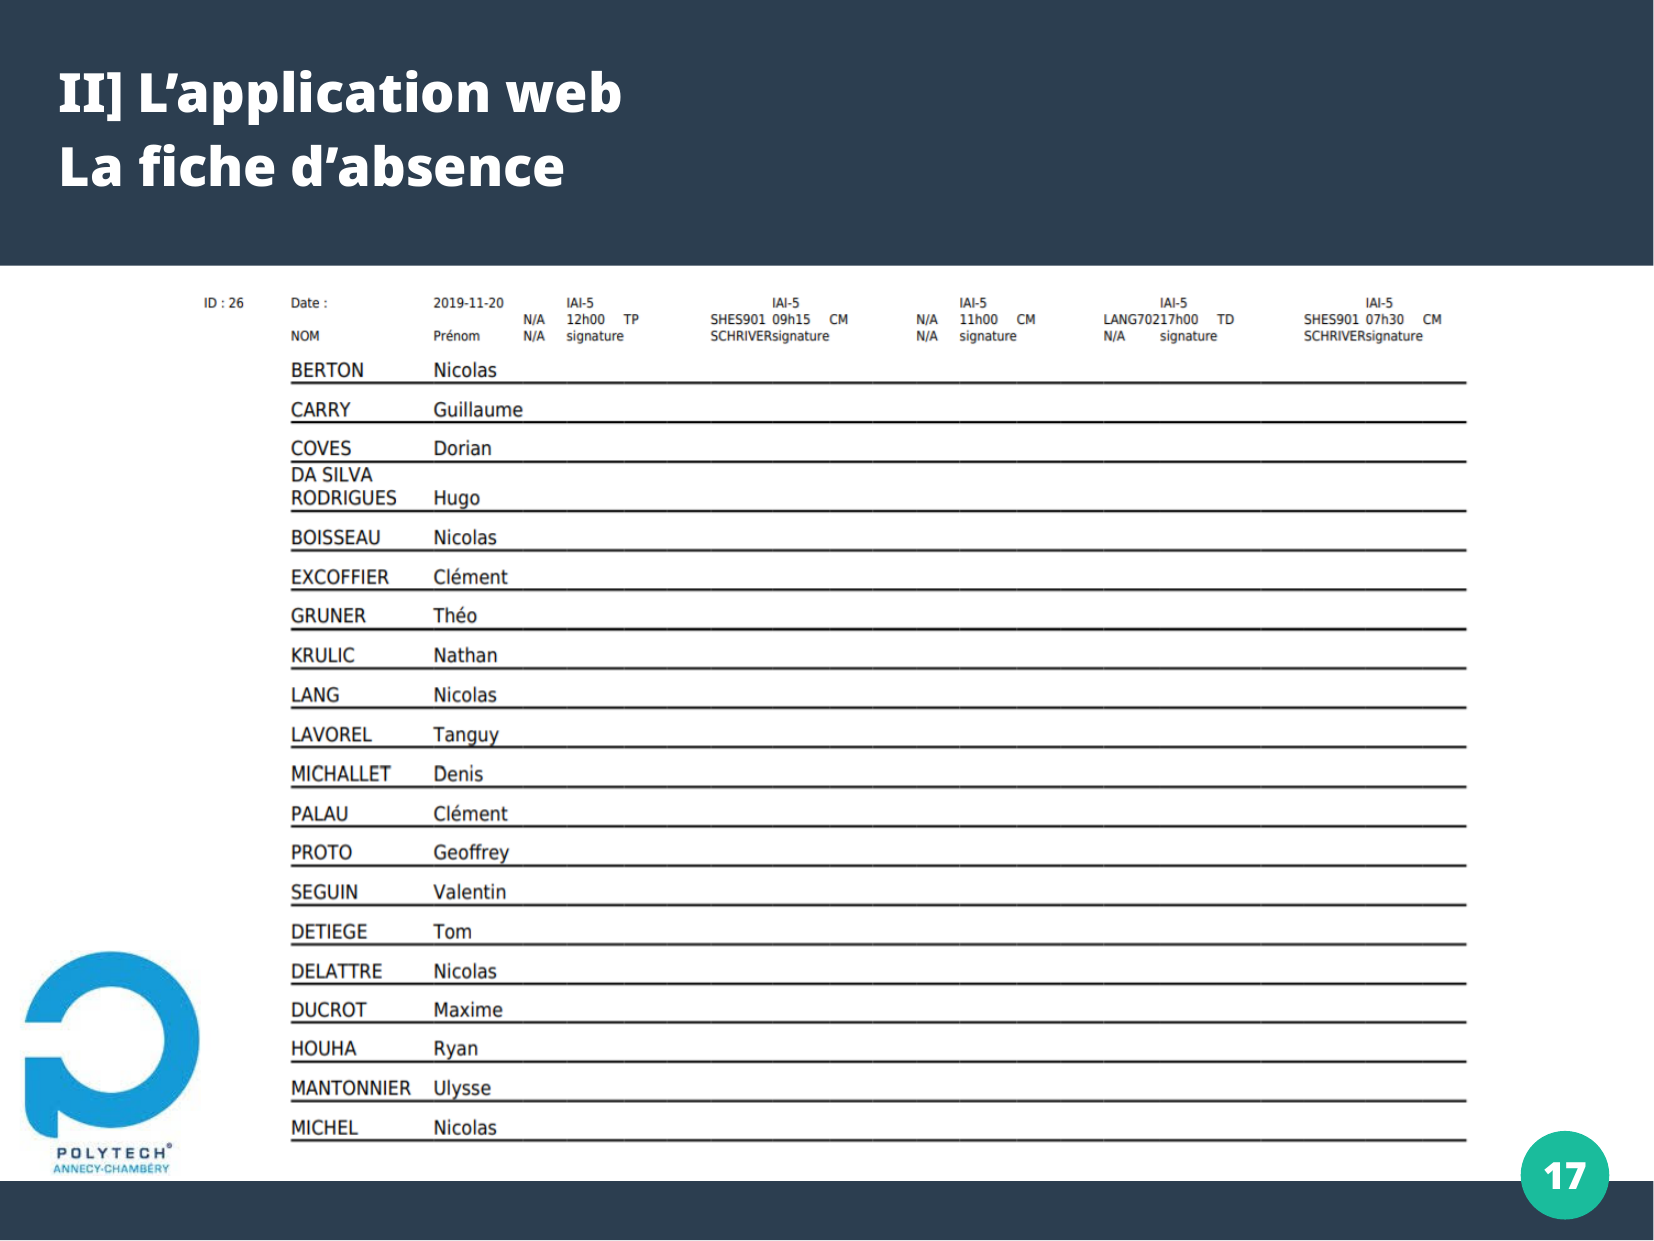

# II] L’application web La fiche d’absence
17